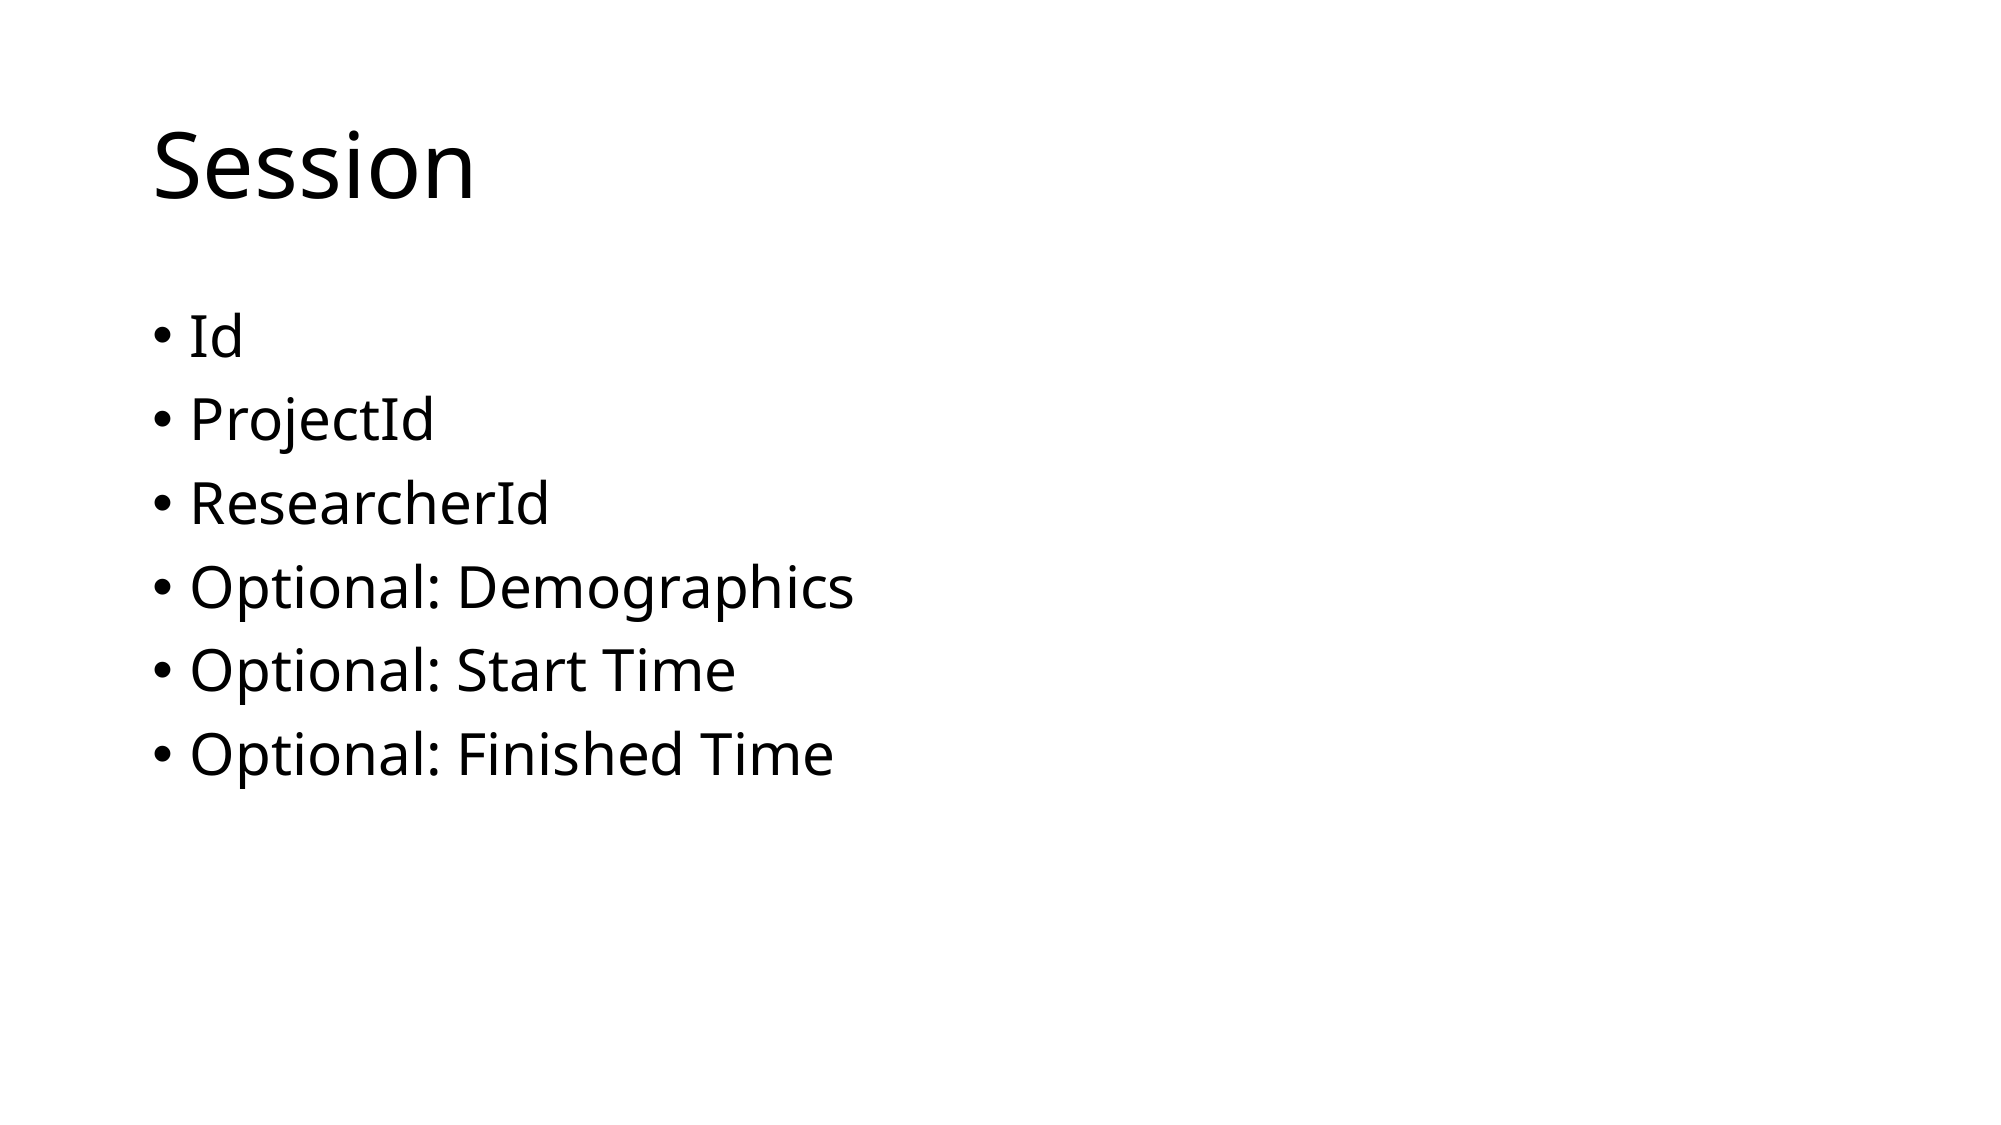

# Session
Id
ProjectId
ResearcherId
Optional: Demographics
Optional: Start Time
Optional: Finished Time